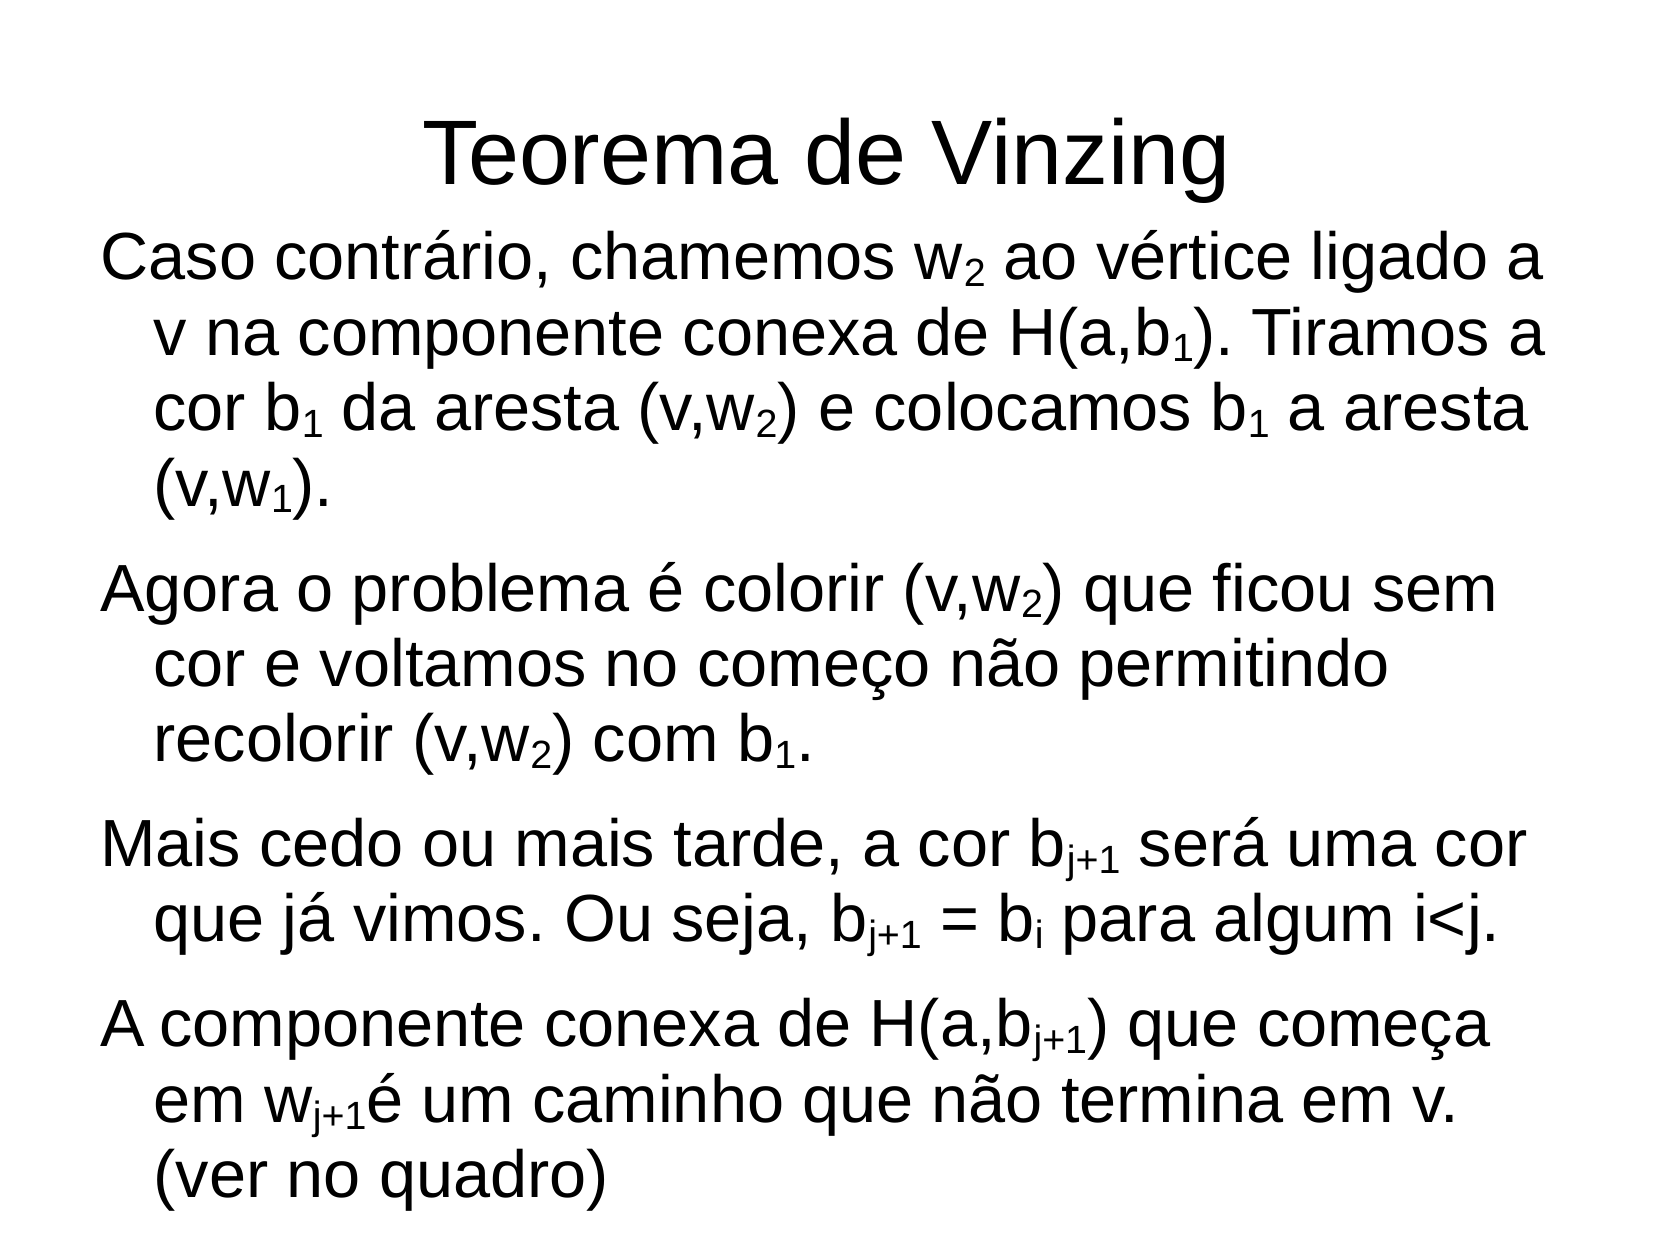

# Teorema de Vinzing
Caso contrário, chamemos w2 ao vértice ligado a v na componente conexa de H(a,b1). Tiramos a cor b1 da aresta (v,w2) e colocamos b1 a aresta (v,w1).
Agora o problema é colorir (v,w2) que ficou sem cor e voltamos no começo não permitindo recolorir (v,w2) com b1.
Mais cedo ou mais tarde, a cor bj+1 será uma cor que já vimos. Ou seja, bj+1 = bi para algum i<j.
A componente conexa de H(a,bj+1) que começa em wj+1é um caminho que não termina em v. (ver no quadro)